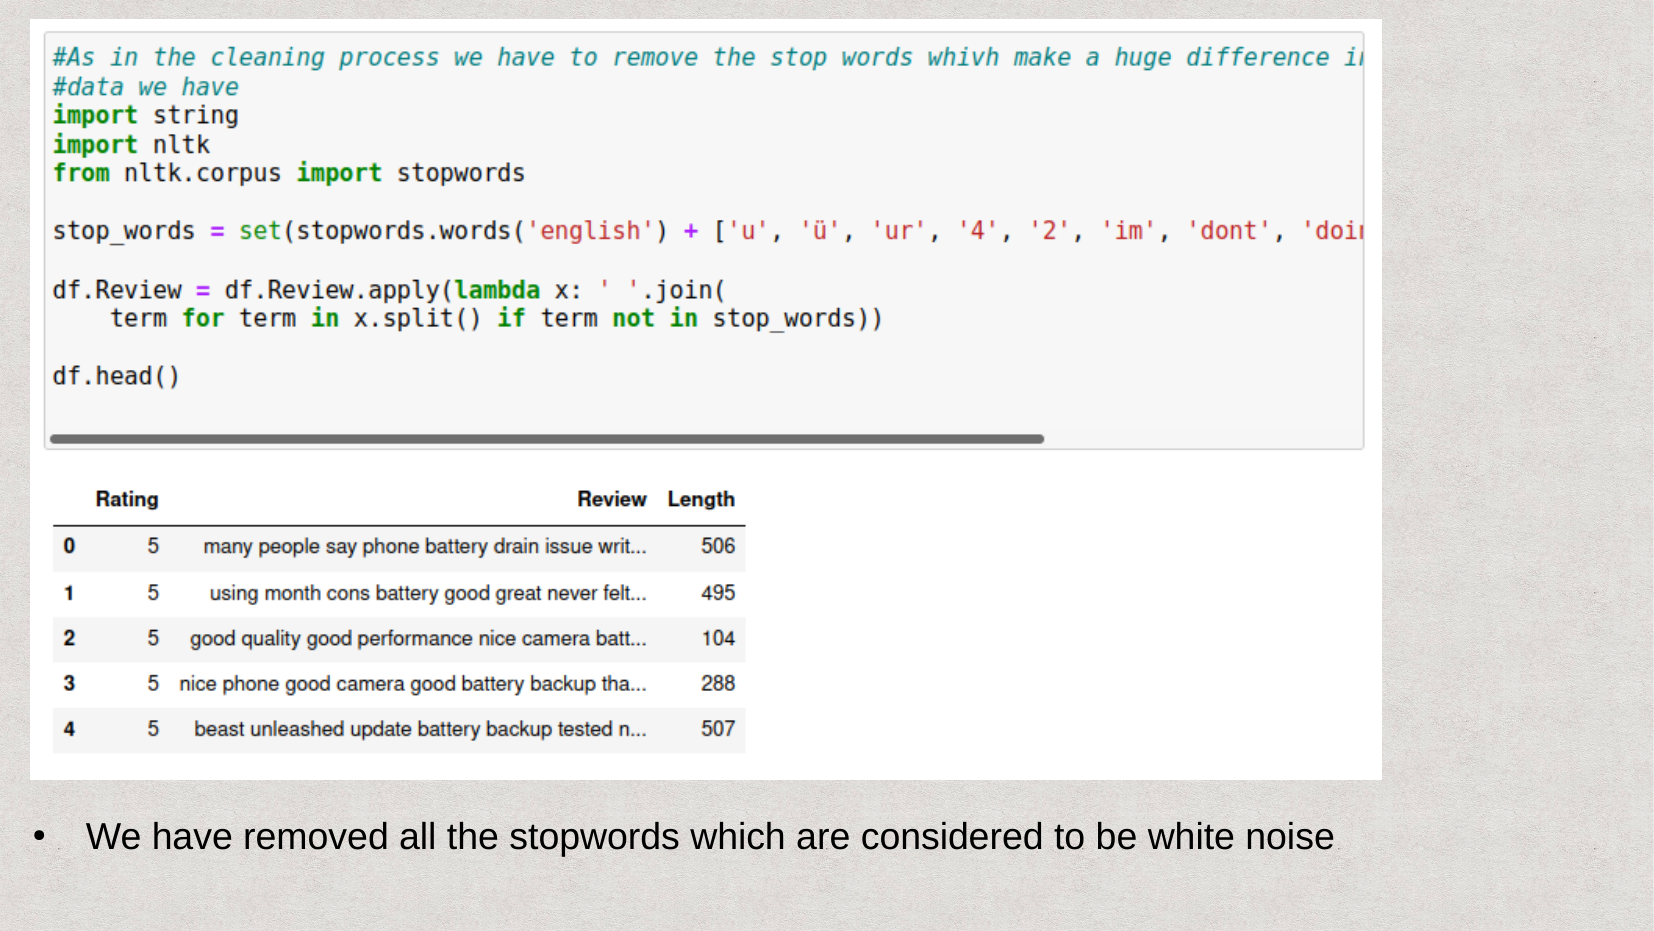

# We have removed all the stopwords which are considered to be white noise